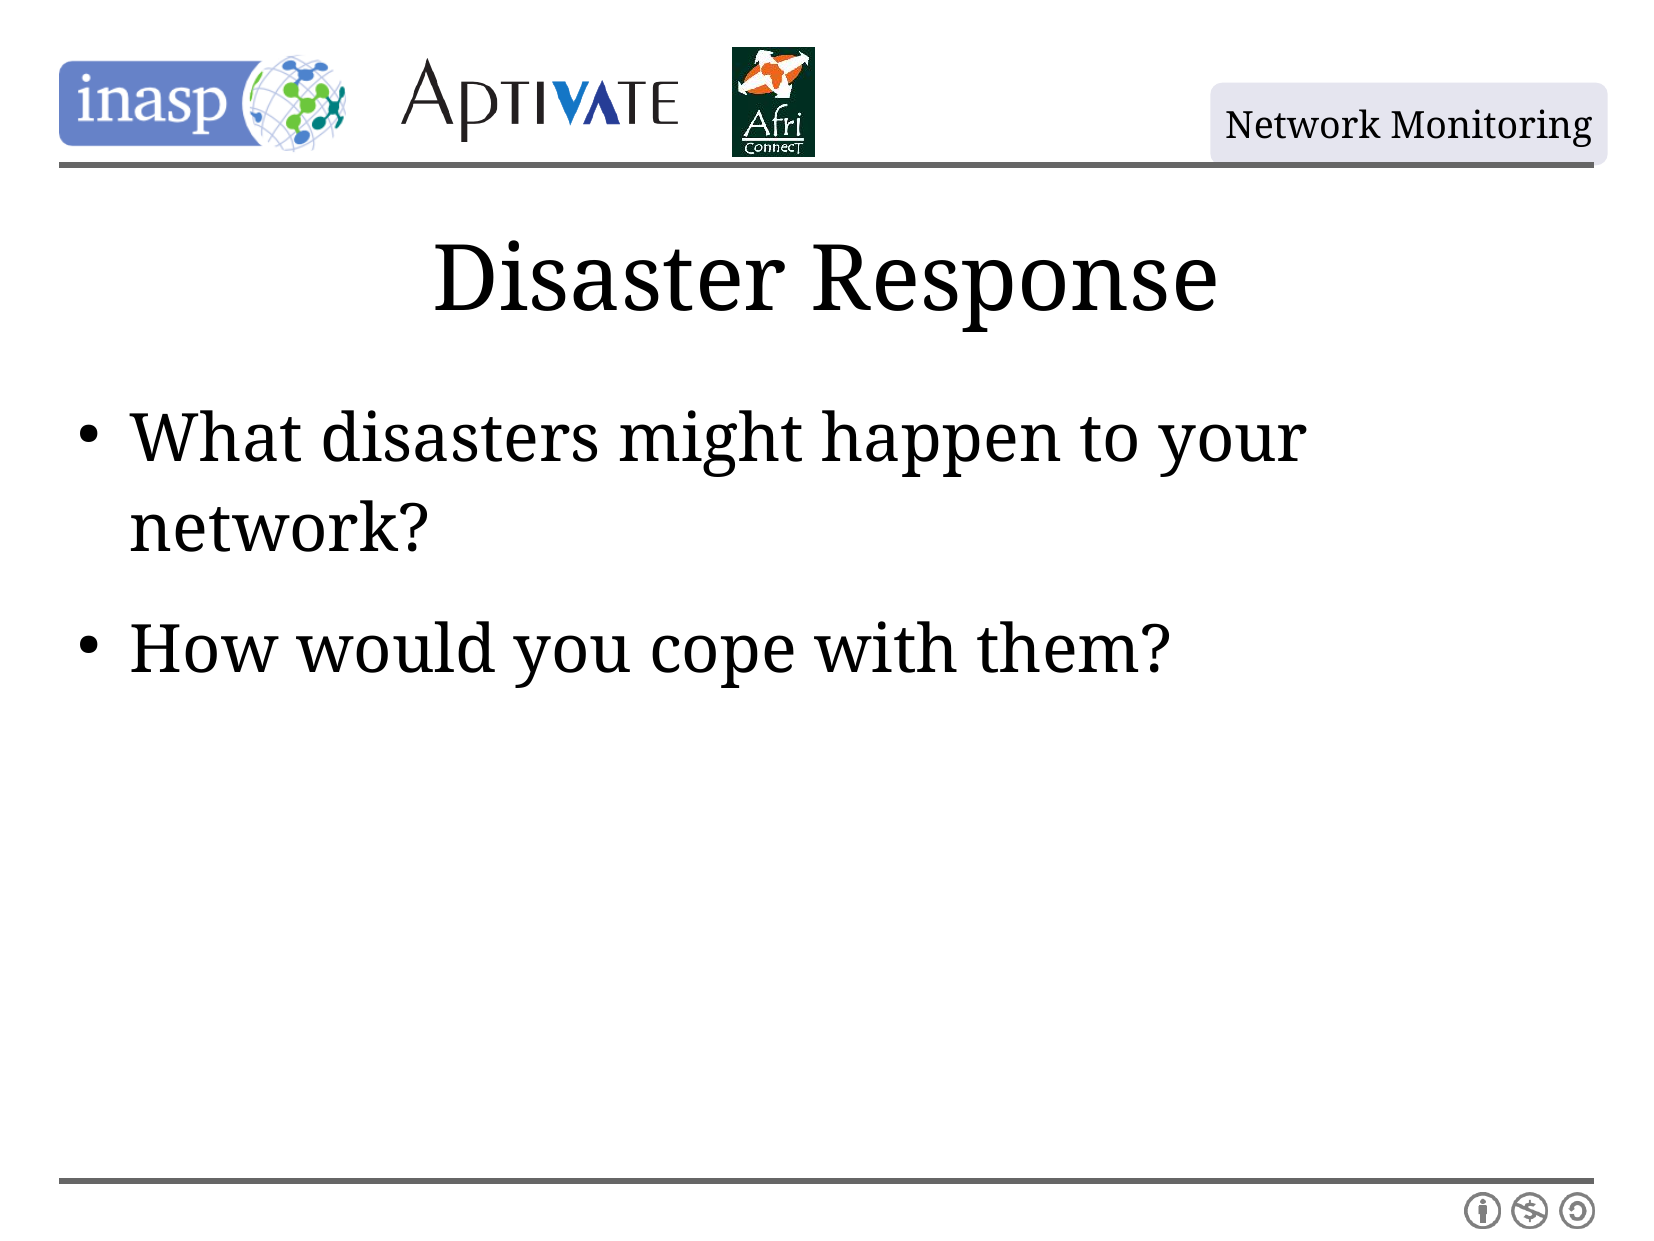

# Disaster Response
What disasters might happen to your network?
How would you cope with them?